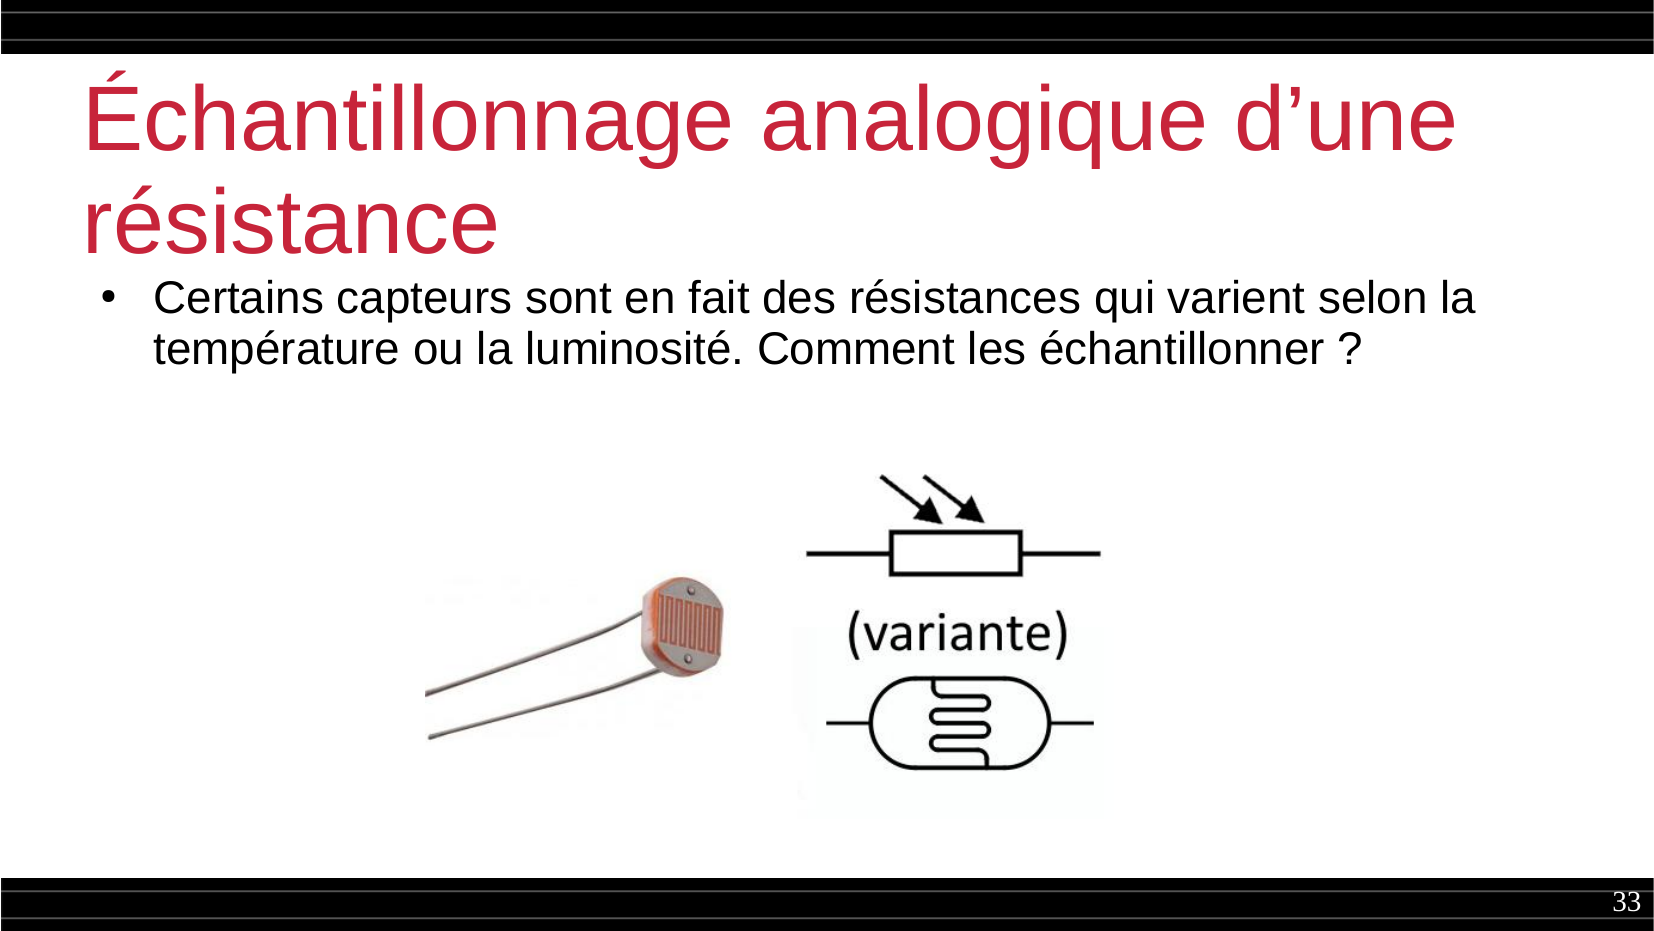

# Échantillonnage analogique d’une résistance
Certains capteurs sont en fait des résistances qui varient selon la température ou la luminosité. Comment les échantillonner ?